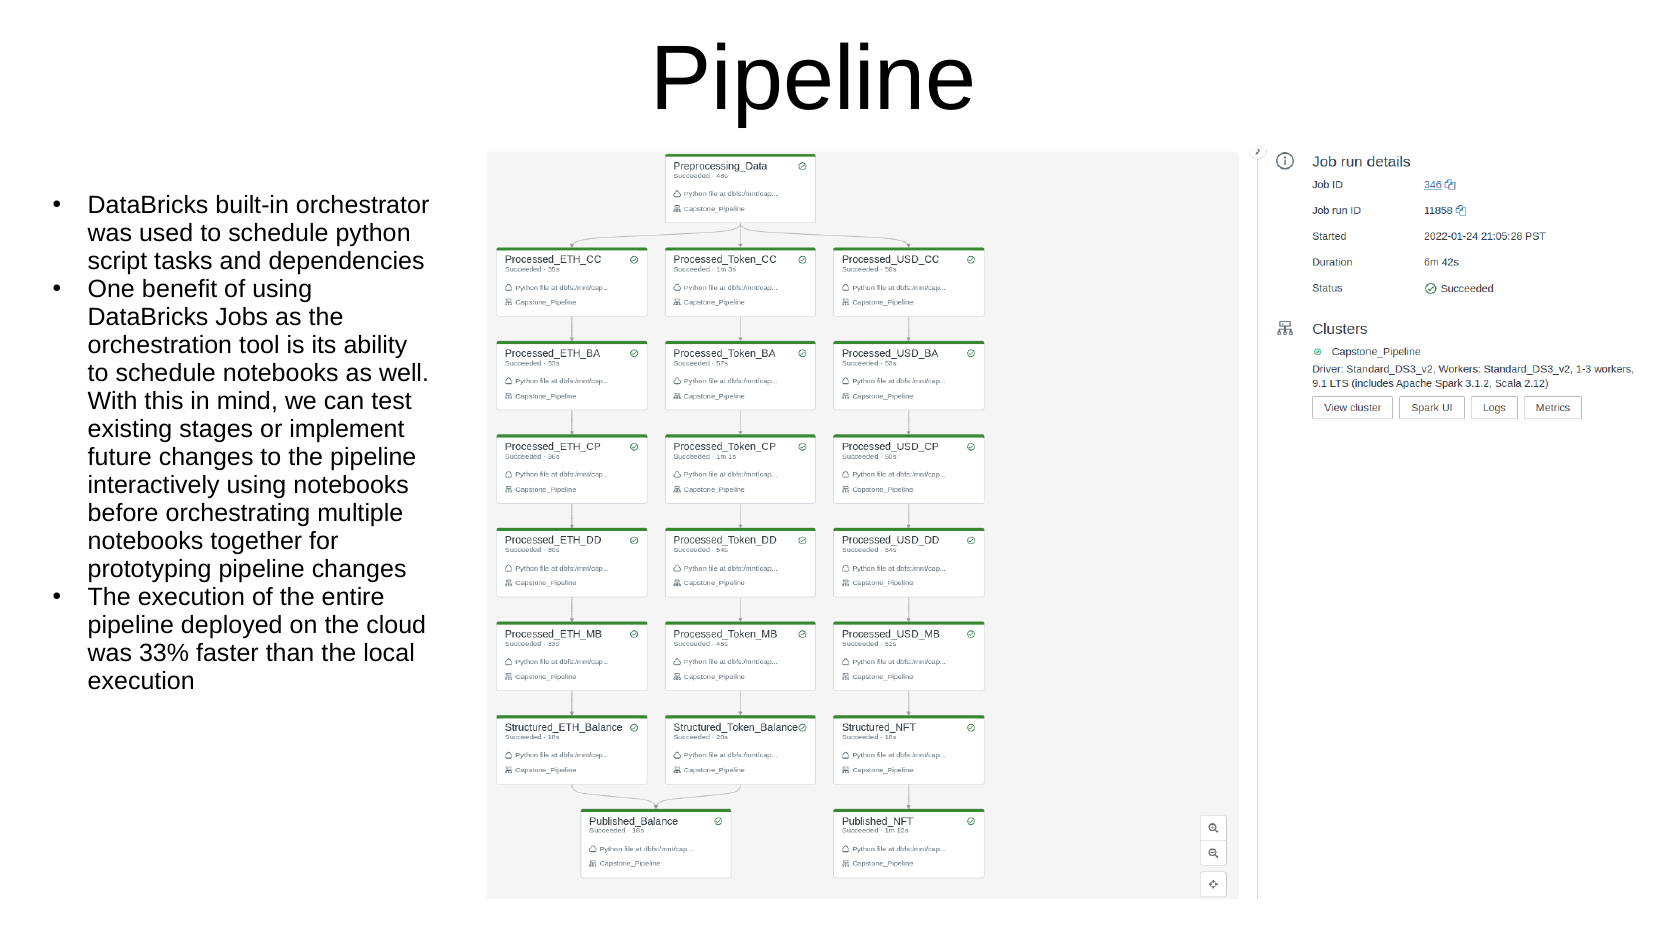

# Pipeline
DataBricks built-in orchestrator was used to schedule python script tasks and dependencies
One benefit of using DataBricks Jobs as the orchestration tool is its ability to schedule notebooks as well. With this in mind, we can test existing stages or implement future changes to the pipeline interactively using notebooks before orchestrating multiple notebooks together for prototyping pipeline changes
The execution of the entire pipeline deployed on the cloud was 33% faster than the local execution